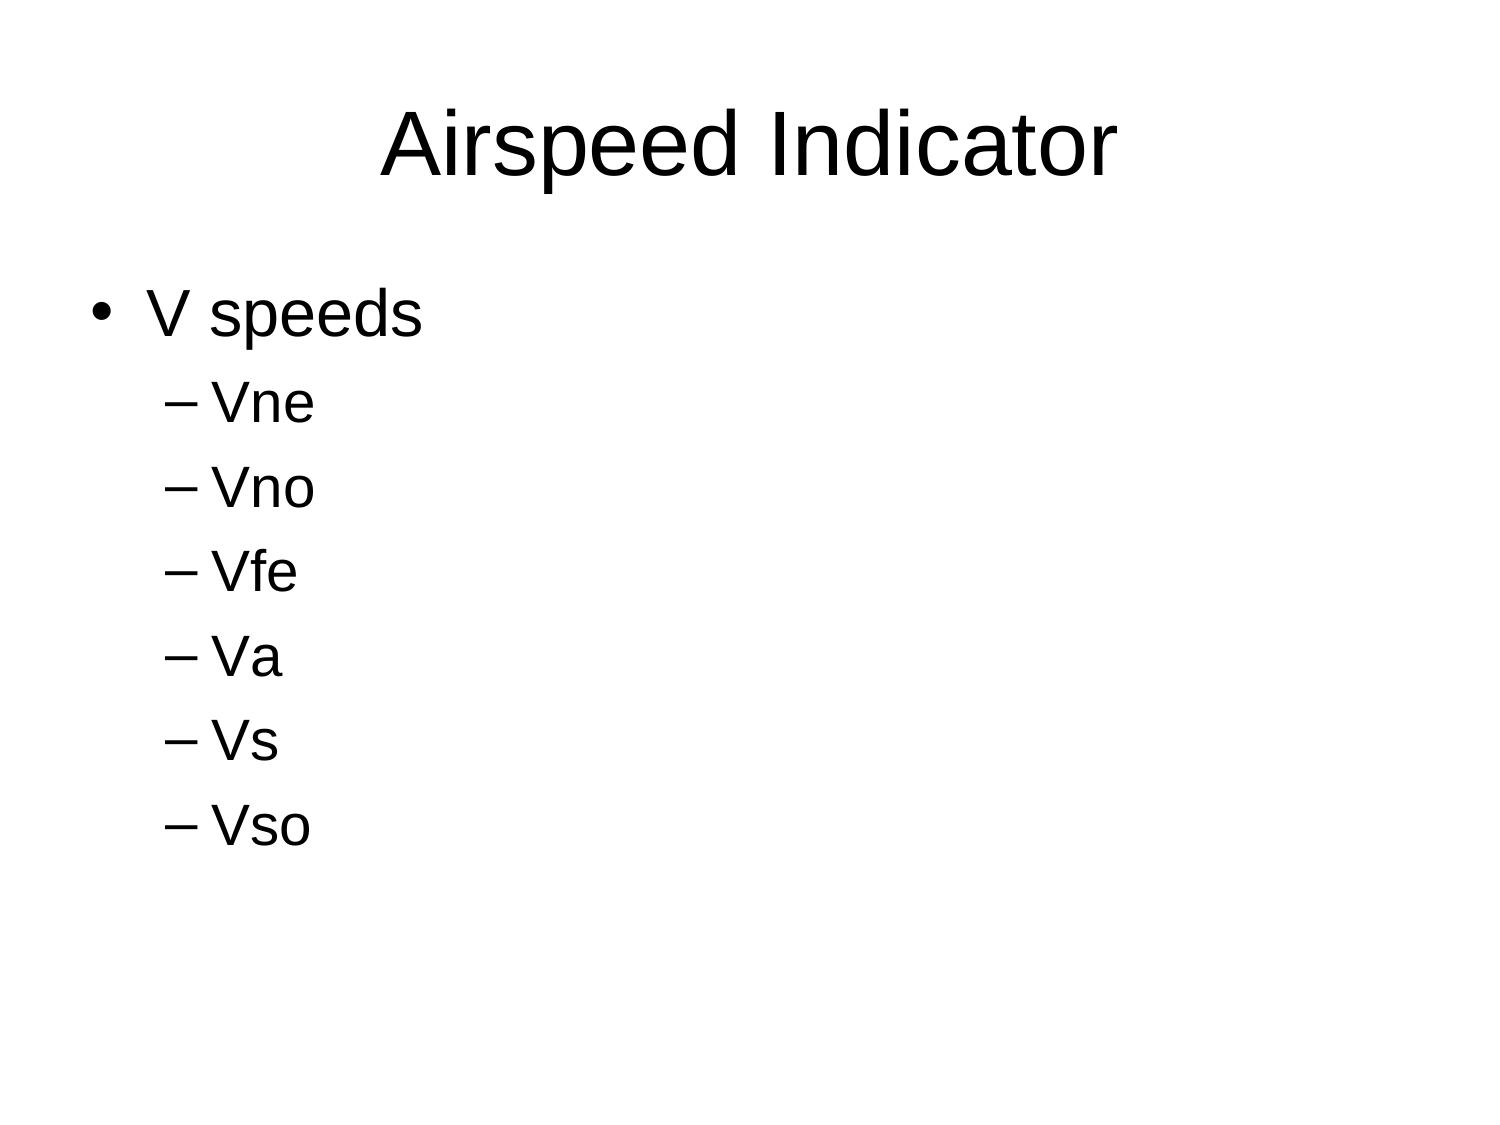

# Airspeed Indicator
V speeds
Vne
Vno
Vfe
Va
Vs
Vso